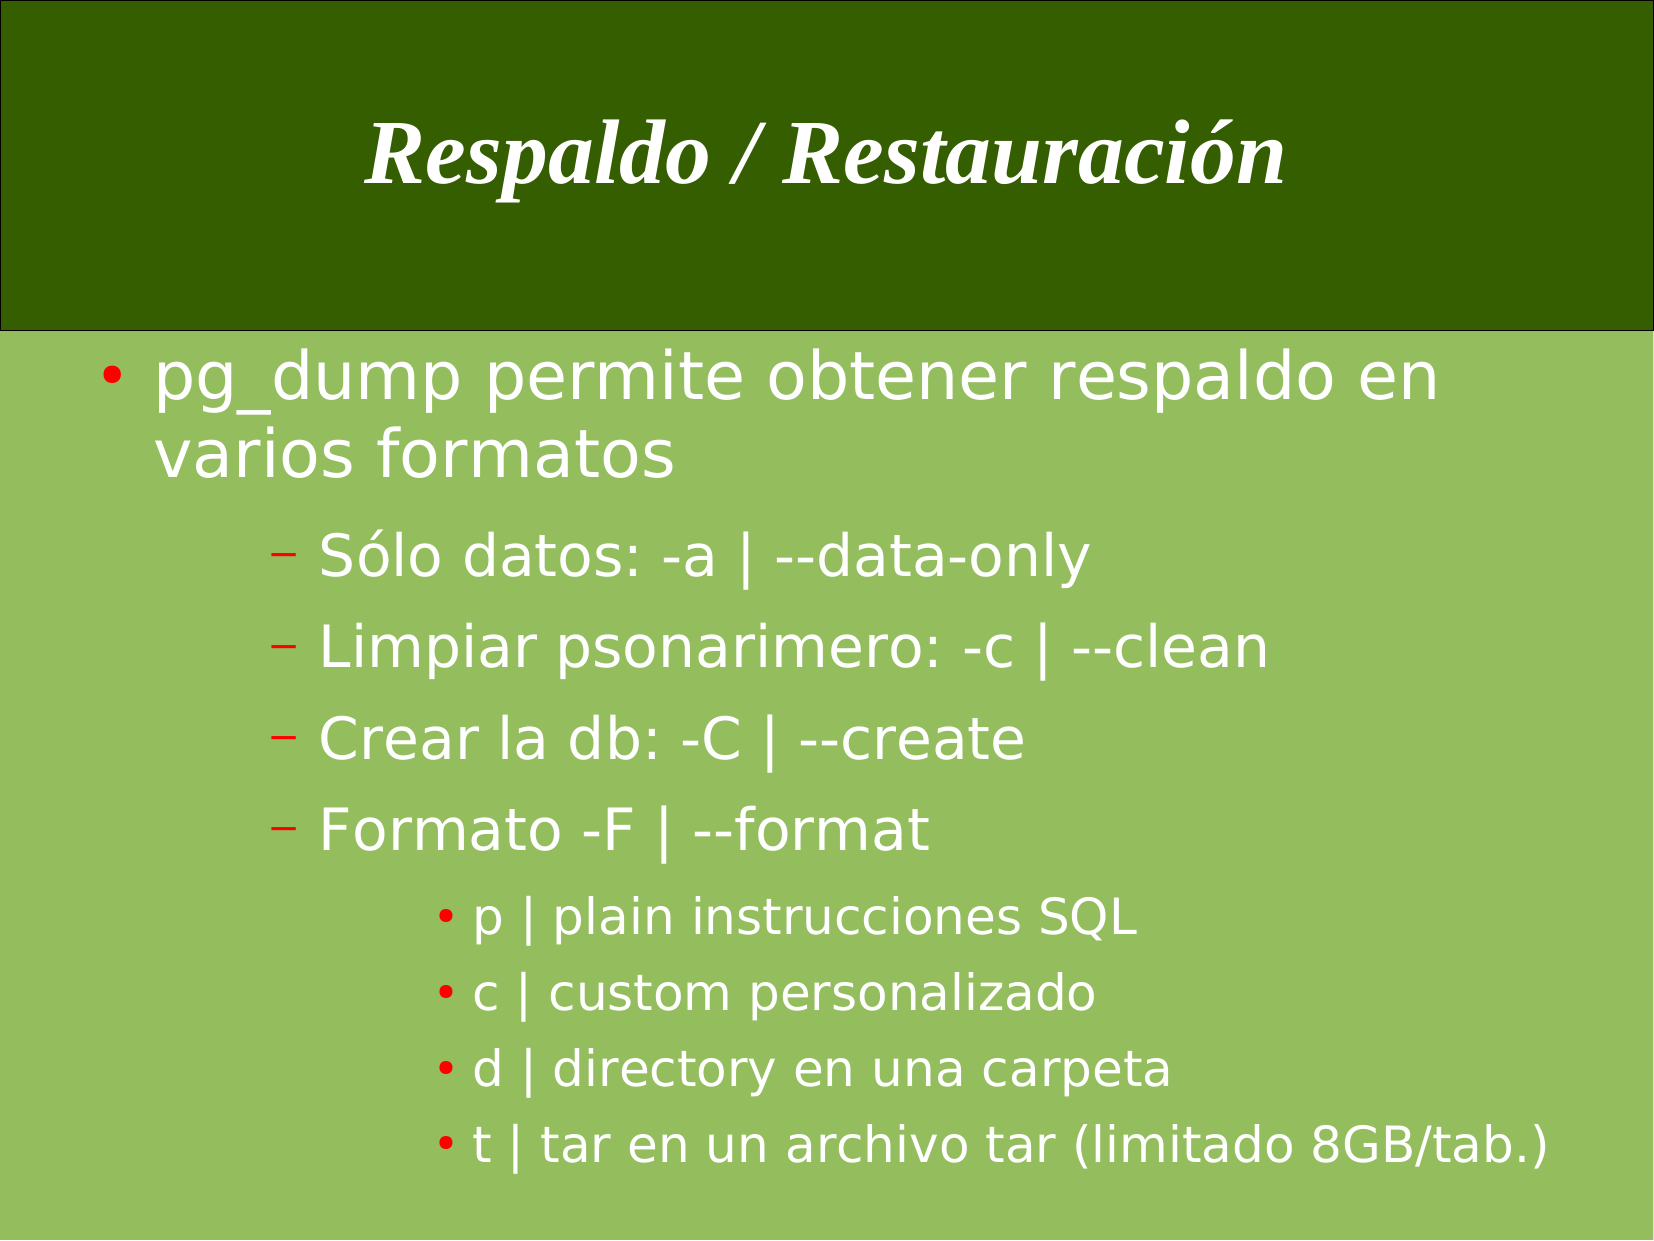

# Respaldo / Restauración
pg_dump permite obtener respaldo en varios formatos
Sólo datos: -a | --data-only
Limpiar psonarimero: -c | --clean
Crear la db: -C | --create
Formato -F | --format
p | plain instrucciones SQL
c | custom personalizado
d | directory en una carpeta
t | tar en un archivo tar (limitado 8GB/tab.)